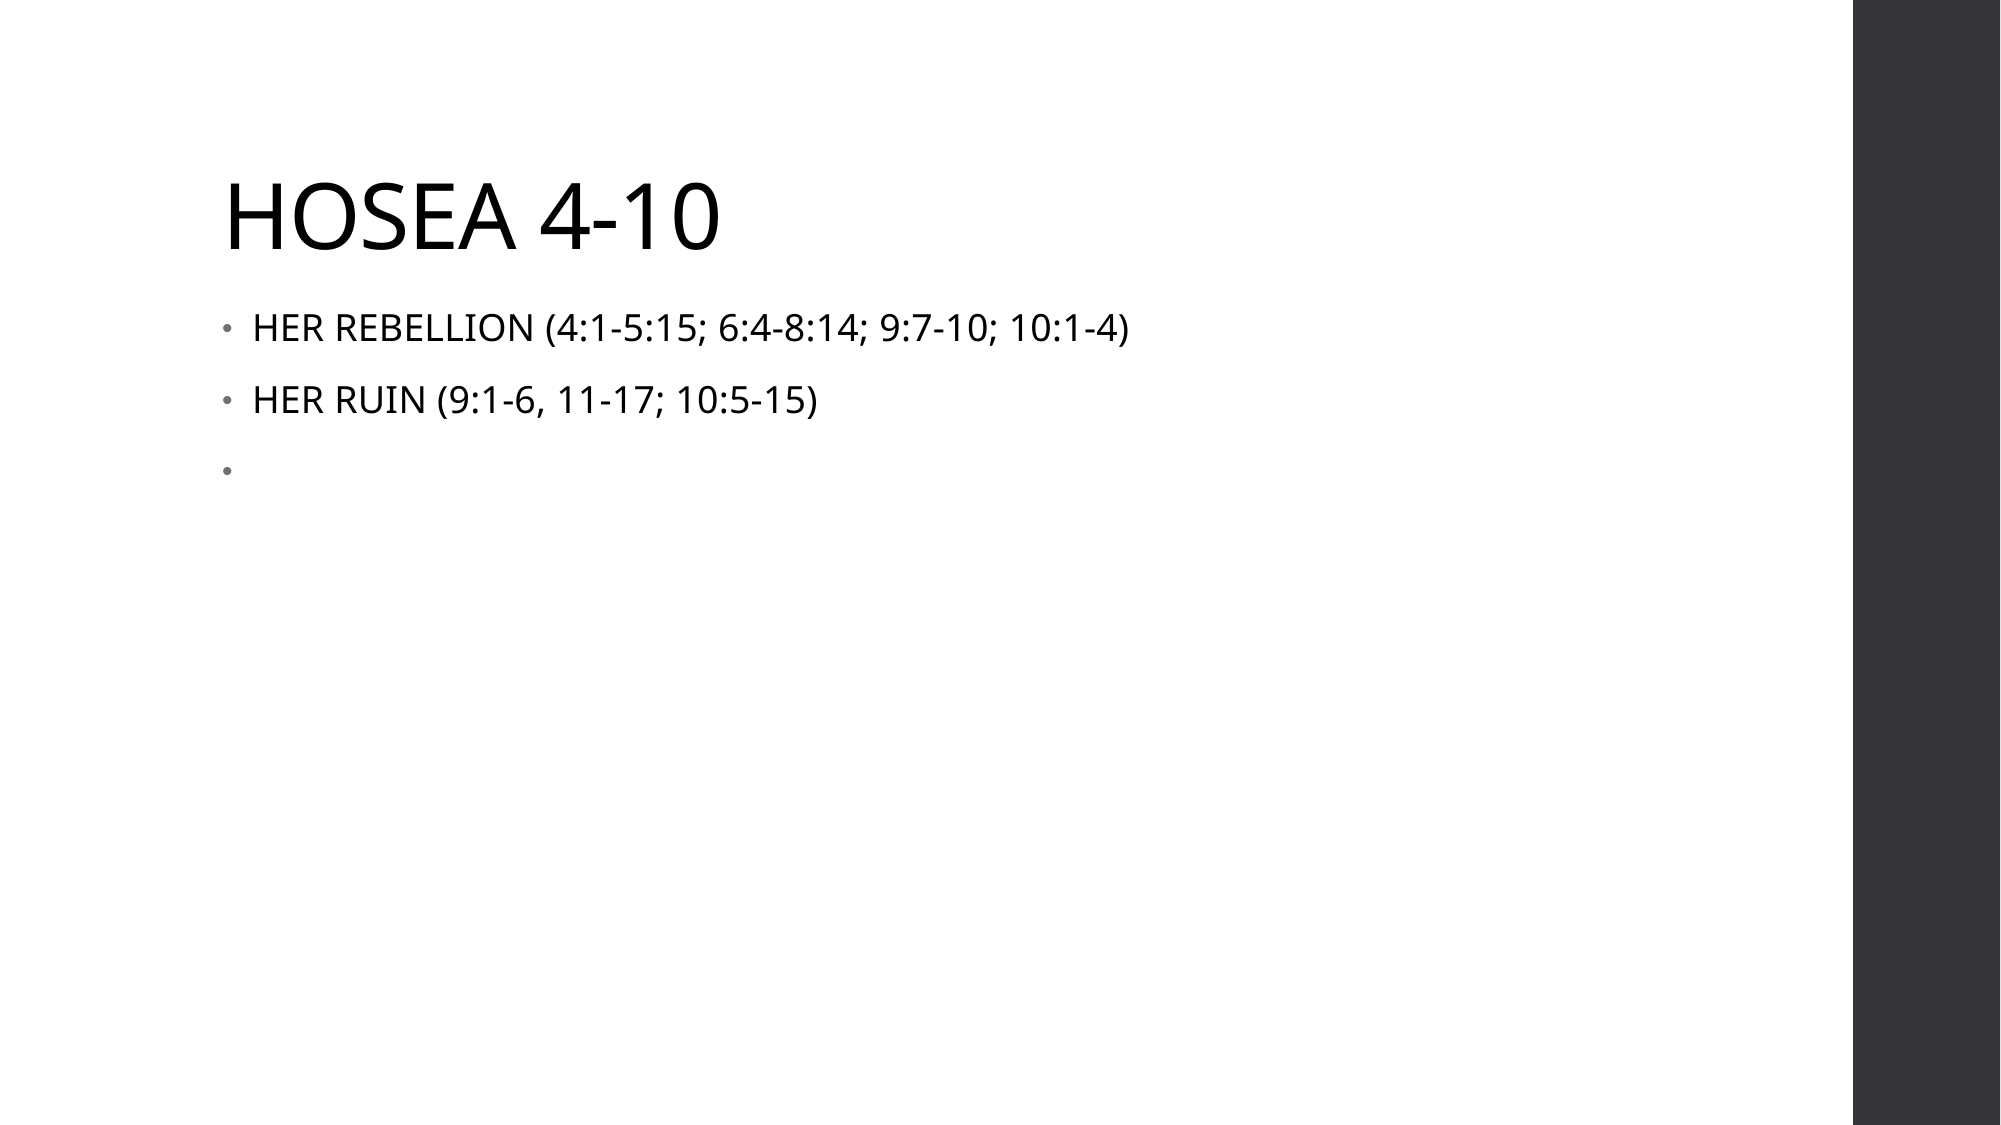

# HOSEA 4-10
HER REBELLION (4:1-5:15; 6:4-8:14; 9:7-10; 10:1-4)
HER RUIN (9:1-6, 11-17; 10:5-15)